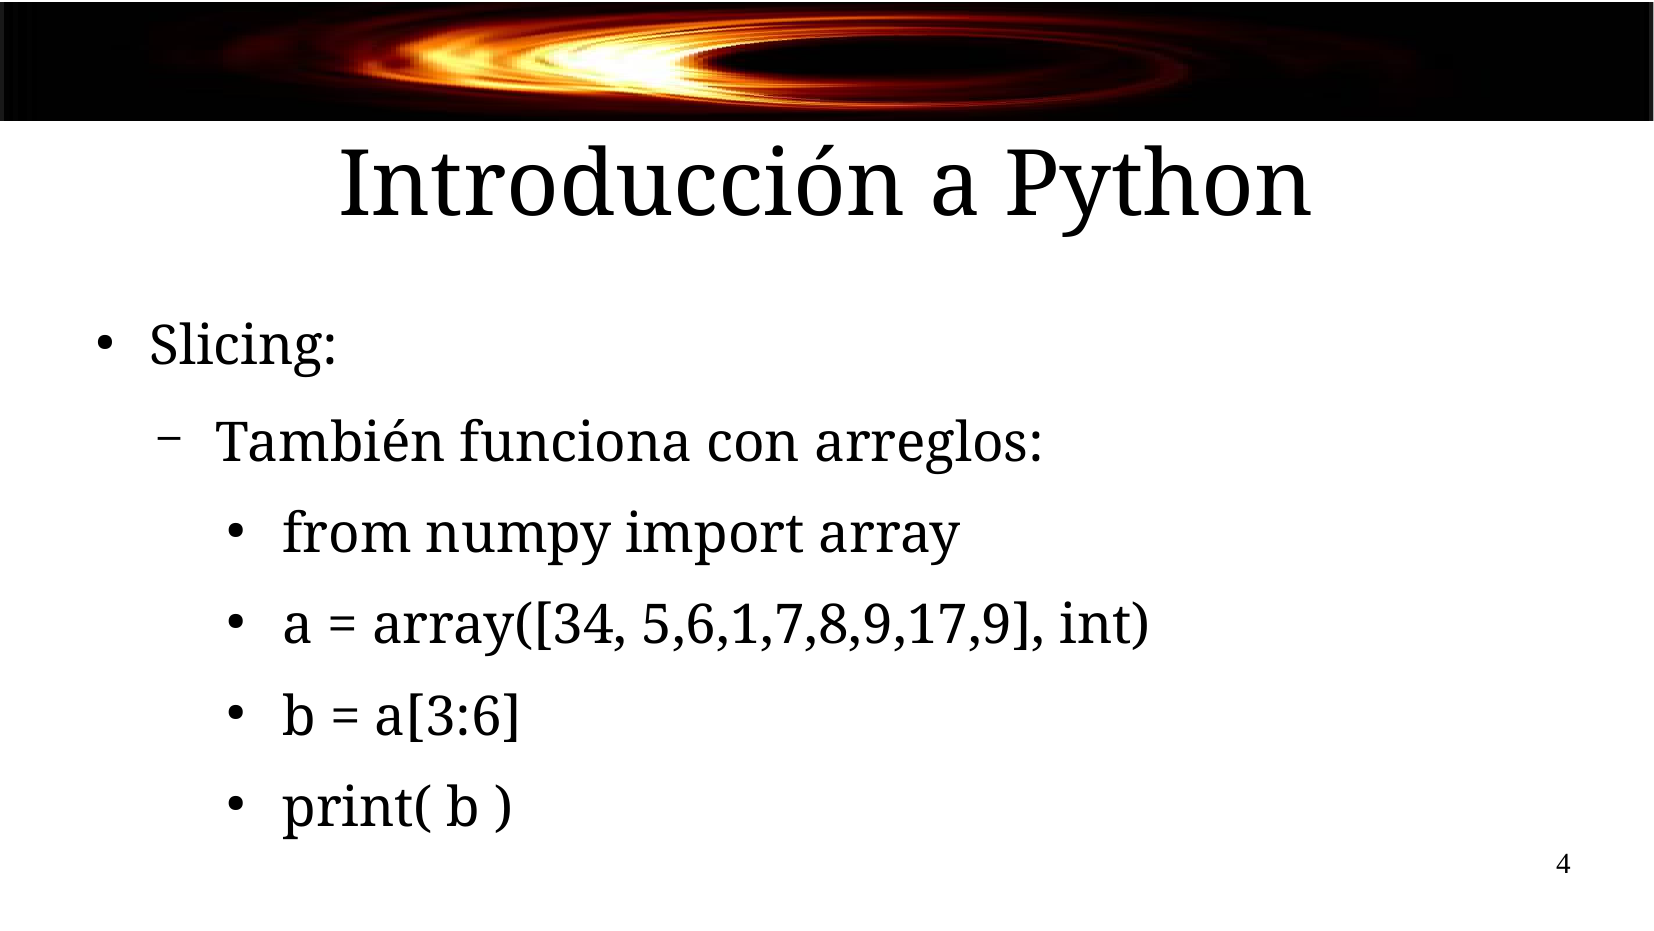

# Introducción a Python
Slicing:
También funciona con arreglos:
from numpy import array
a = array([34, 5,6,1,7,8,9,17,9], int)
b = a[3:6]
print( b )
4